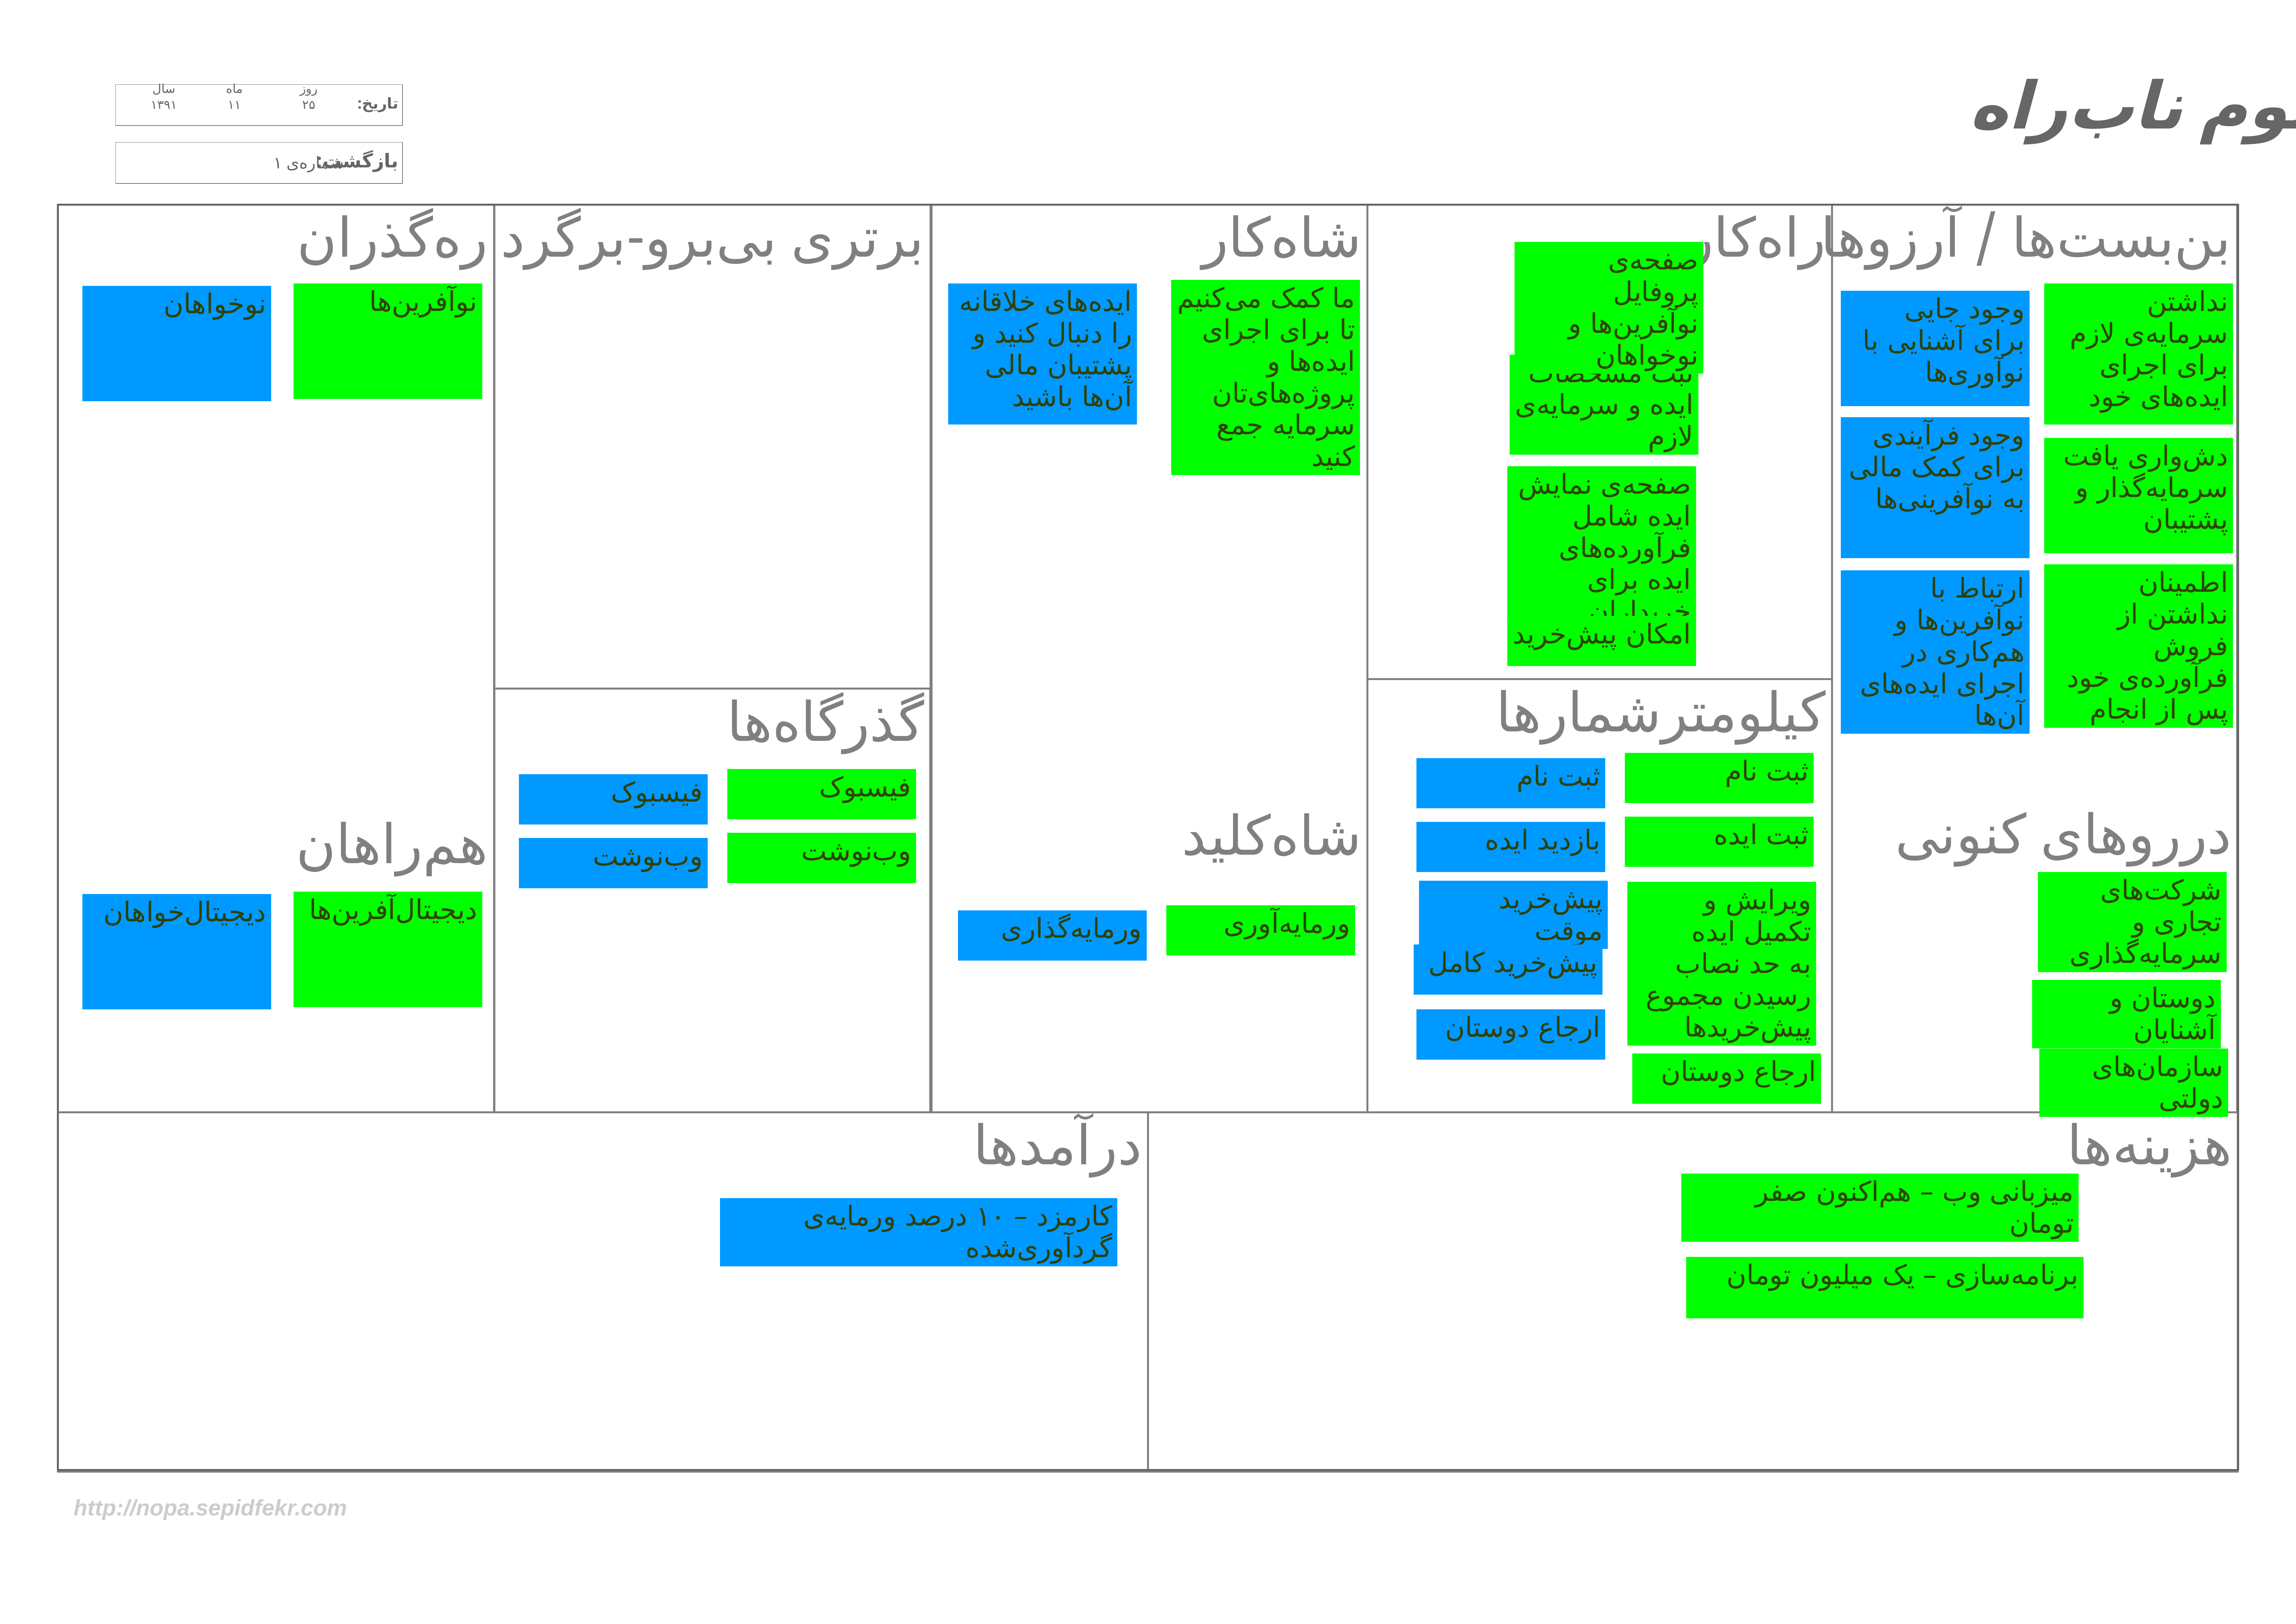

بوم ناب‌راه
سال
۱۳۹۱
ماه
۱۱
روز
۲۵
تاریخ:
بازگشت:
شماره‌ی ۱
	ره‌گذران
	برتری بی‌برو-برگرد
	شاه‌کار
	راه‌کار
	بن‌بست‌ها / آرزوها
صفحه‌ی پروفایل نوآفرین‌ها و نوخواهان
ما کمک می‌کنیم تا برای اجرای ایده‌ها و پروژه‌های‌تان سرمایه جمع کنید
نوآفرین‌ها
ایده‌های خلاقانه را دنبال کنید و پشتیبان مالی آن‌ها باشید
نداشتن سرمایه‌ی لازم برای اجرای ایده‌های خود
نوخواهان
وجود جایی برای آشنایی با نوآوری‌ها
ثبت مشخصات ایده و سرمایه‌ی لازم
وجود فرآیندی برای کمک مالی به نوآفرینی‌ها
دش‌واری یافت سرمایه‌گذار و پشتیبان
صفحه‌ی نمایش ایده شامل فرآورده‌های ایده برای خریداران
اطمینان نداشتن از فروش فرآورده‌ی خود پس از انجام
ارتباط با نوآفرین‌ها و هم‌کاری در اجرای ایده‌های آن‌ها
امکان پیش‌خرید
	کیلومترشمارها
	گذرگاه‌ها
ثبت نام
ثبت نام
فیسبوک
فیسبوک
	درروهای کنونی
	شاه‌کلید
	هم‌راهان
ثبت ایده
بازدید ایده
وب‌نوشت
وب‌نوشت
شرکت‌های تجاری و سرمایه‌گذاری
پیش‌خرید موقت
ویرایش و تکمیل ایده
دیجیتال‌آفرین‌ها
دیجیتال‌خواهان
ورمایه‌آوری
ورمایه‌گذاری
پیش‌خرید کامل
به حد نصاب رسیدن مجموع پیش‌خریدها
دوستان و آشنایان
ارجاع دوستان
سازمان‌های دولتی
ارجاع دوستان
 	درآمدها
 	هزینه‌ها
میزبانی وب – هم‌اکنون صفر تومان
کارمزد – ۱۰ درصد ورمایه‌ی گردآوری‌شده
برنامه‌سازی – یک میلیون تومان
http://nopa.sepidfekr.com